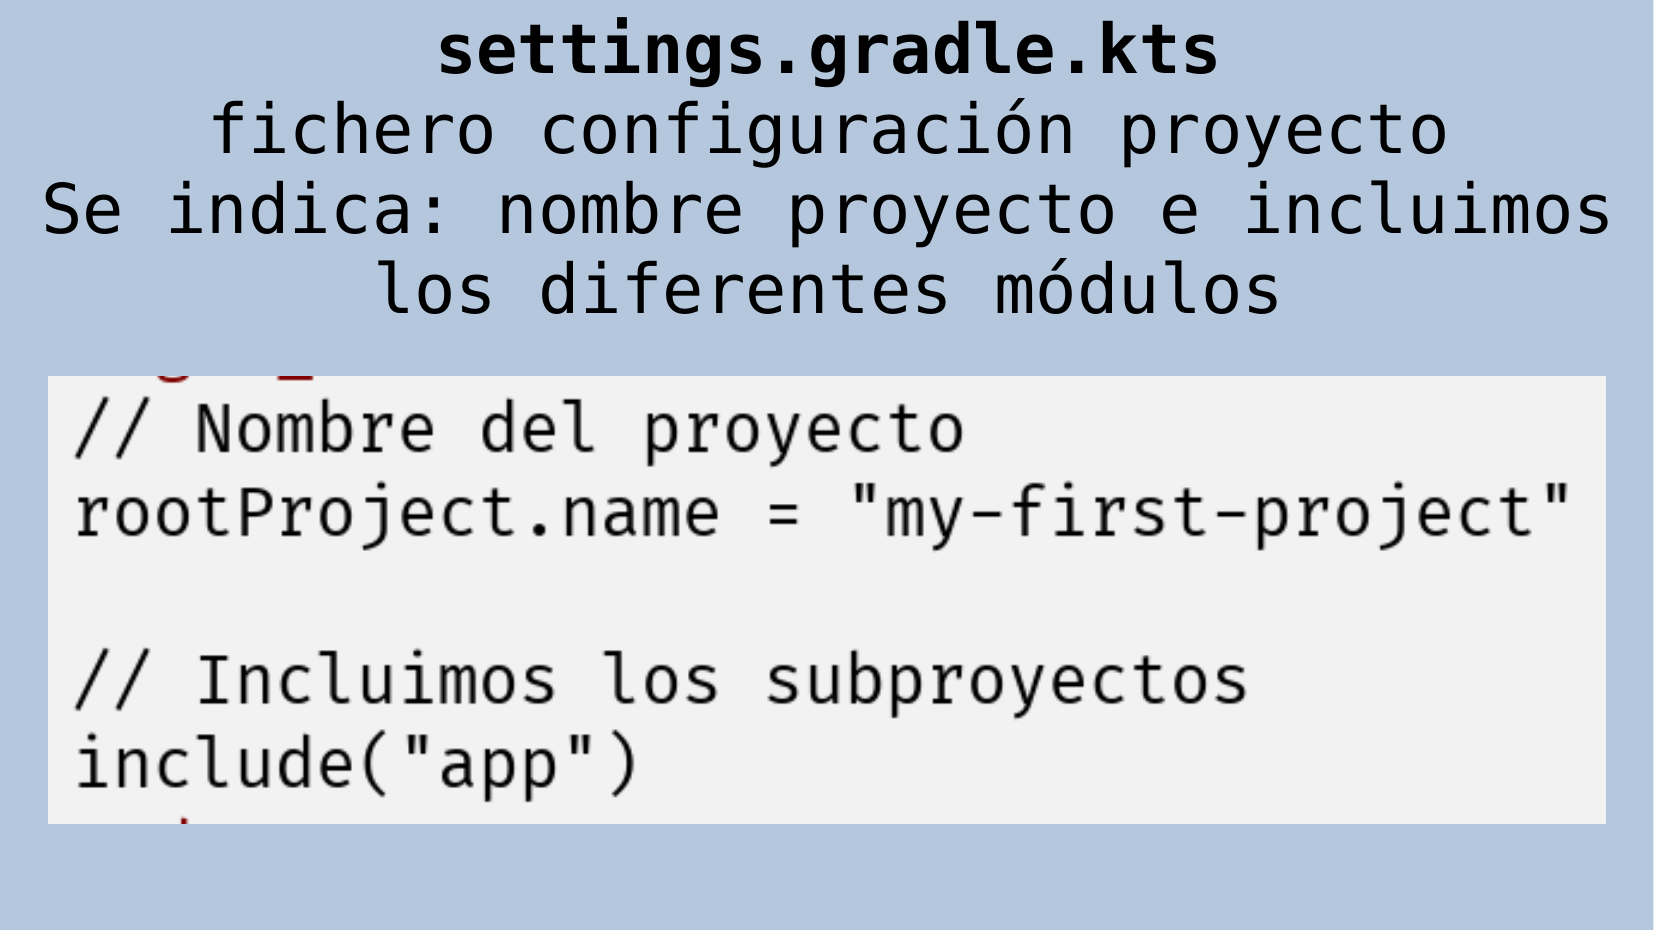

# settings.gradle.kts fichero configuración proyecto Se indica: nombre proyecto e incluimos los diferentes módulos